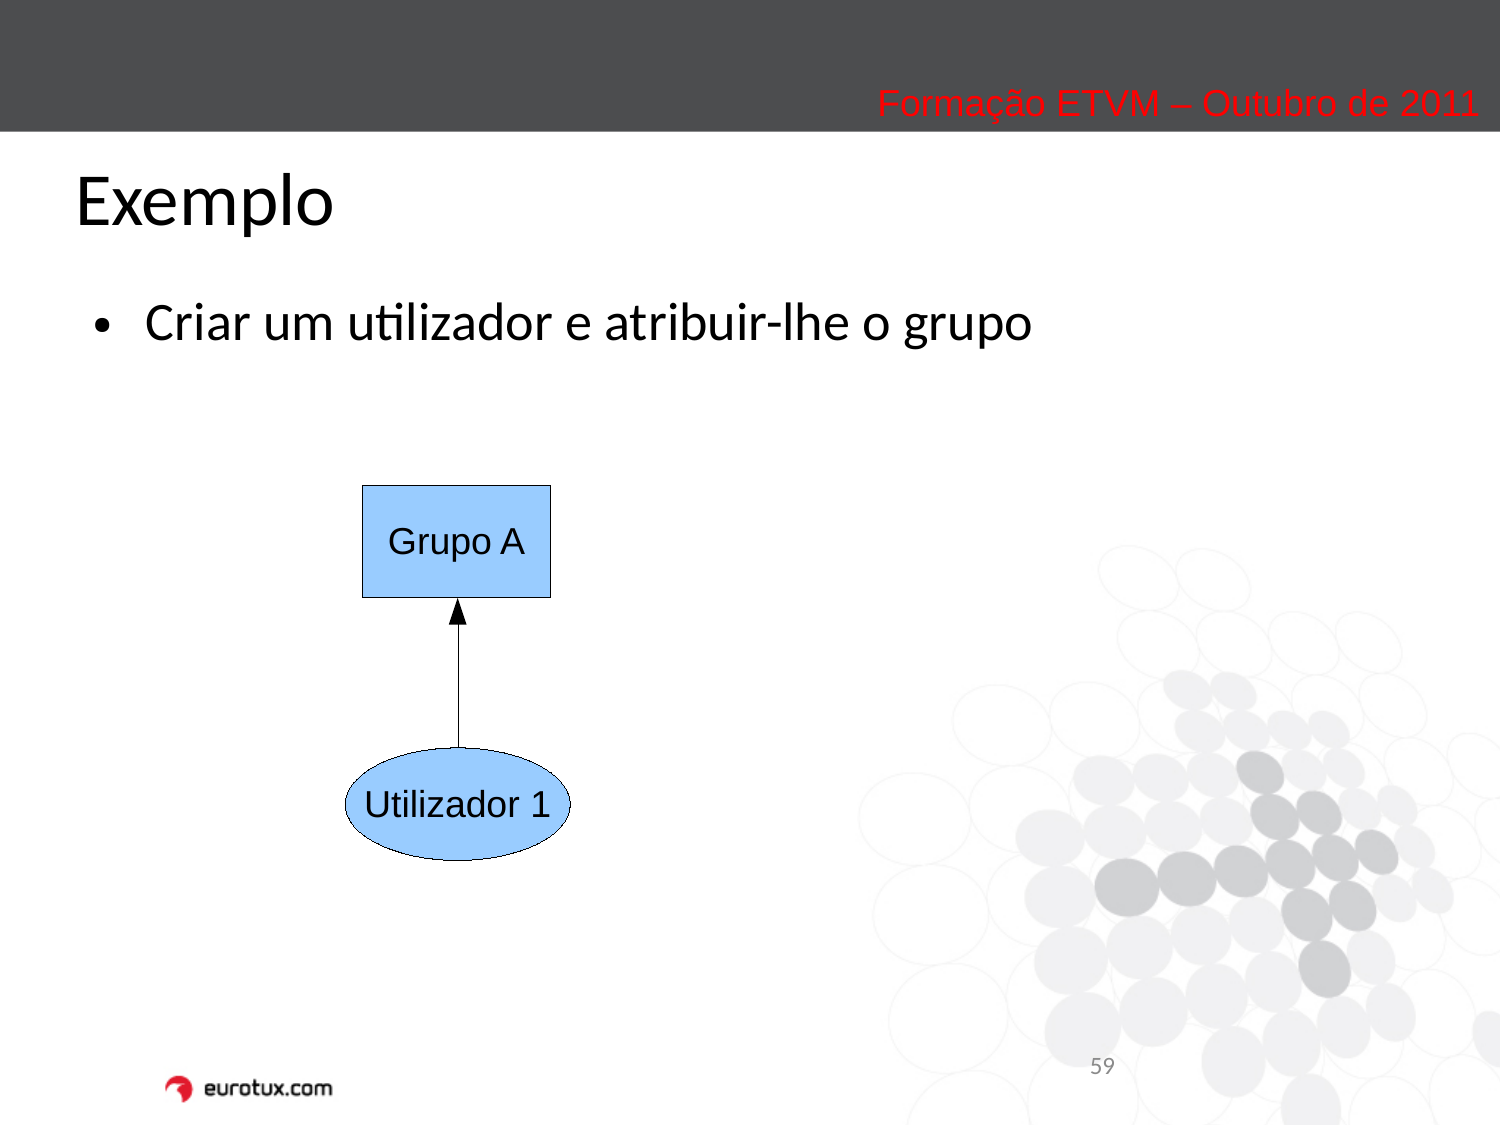

# Exemplo
Criar um utilizador e atribuir-lhe o grupo
Grupo A
Utilizador 1
59